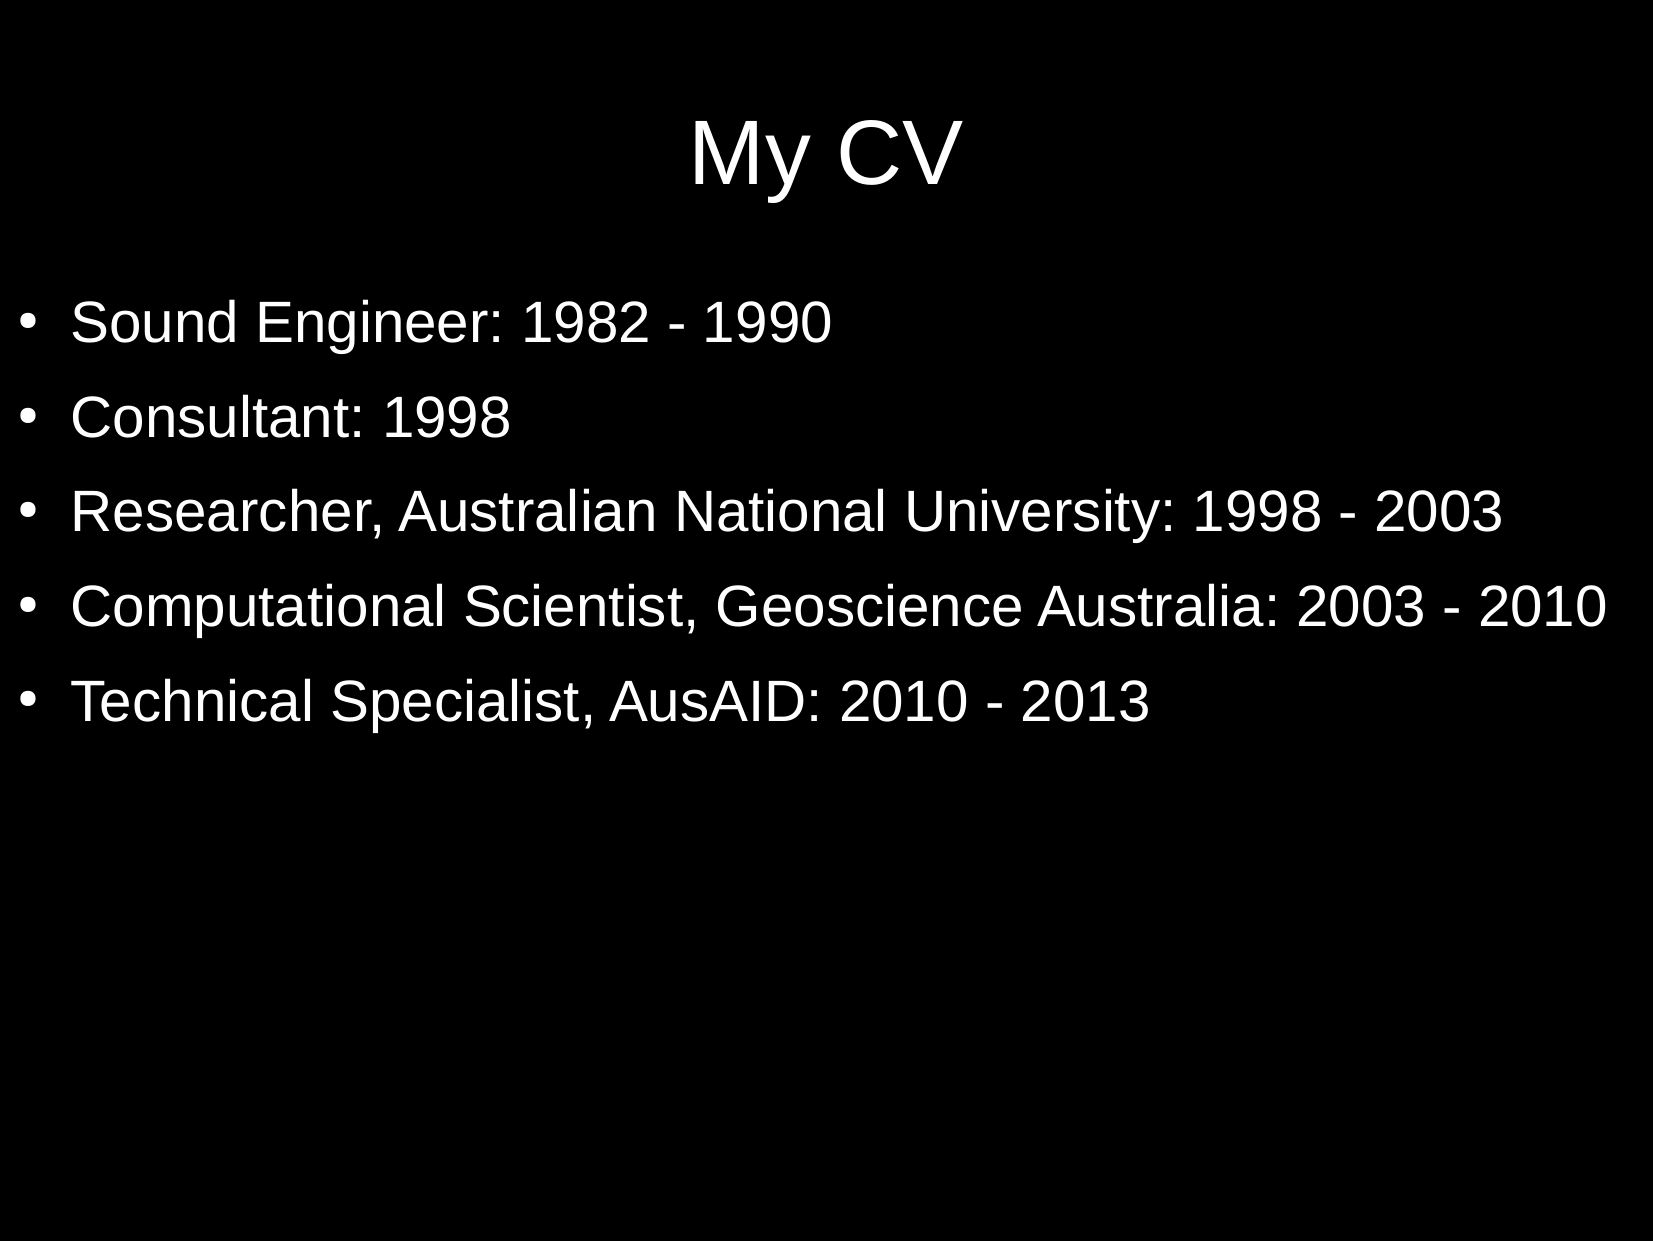

# My CV
Sound Engineer: 1982 - 1990
Consultant: 1998
Researcher, Australian National University: 1998 - 2003
Computational Scientist, Geoscience Australia: 2003 - 2010
Technical Specialist, AusAID: 2010 - 2013